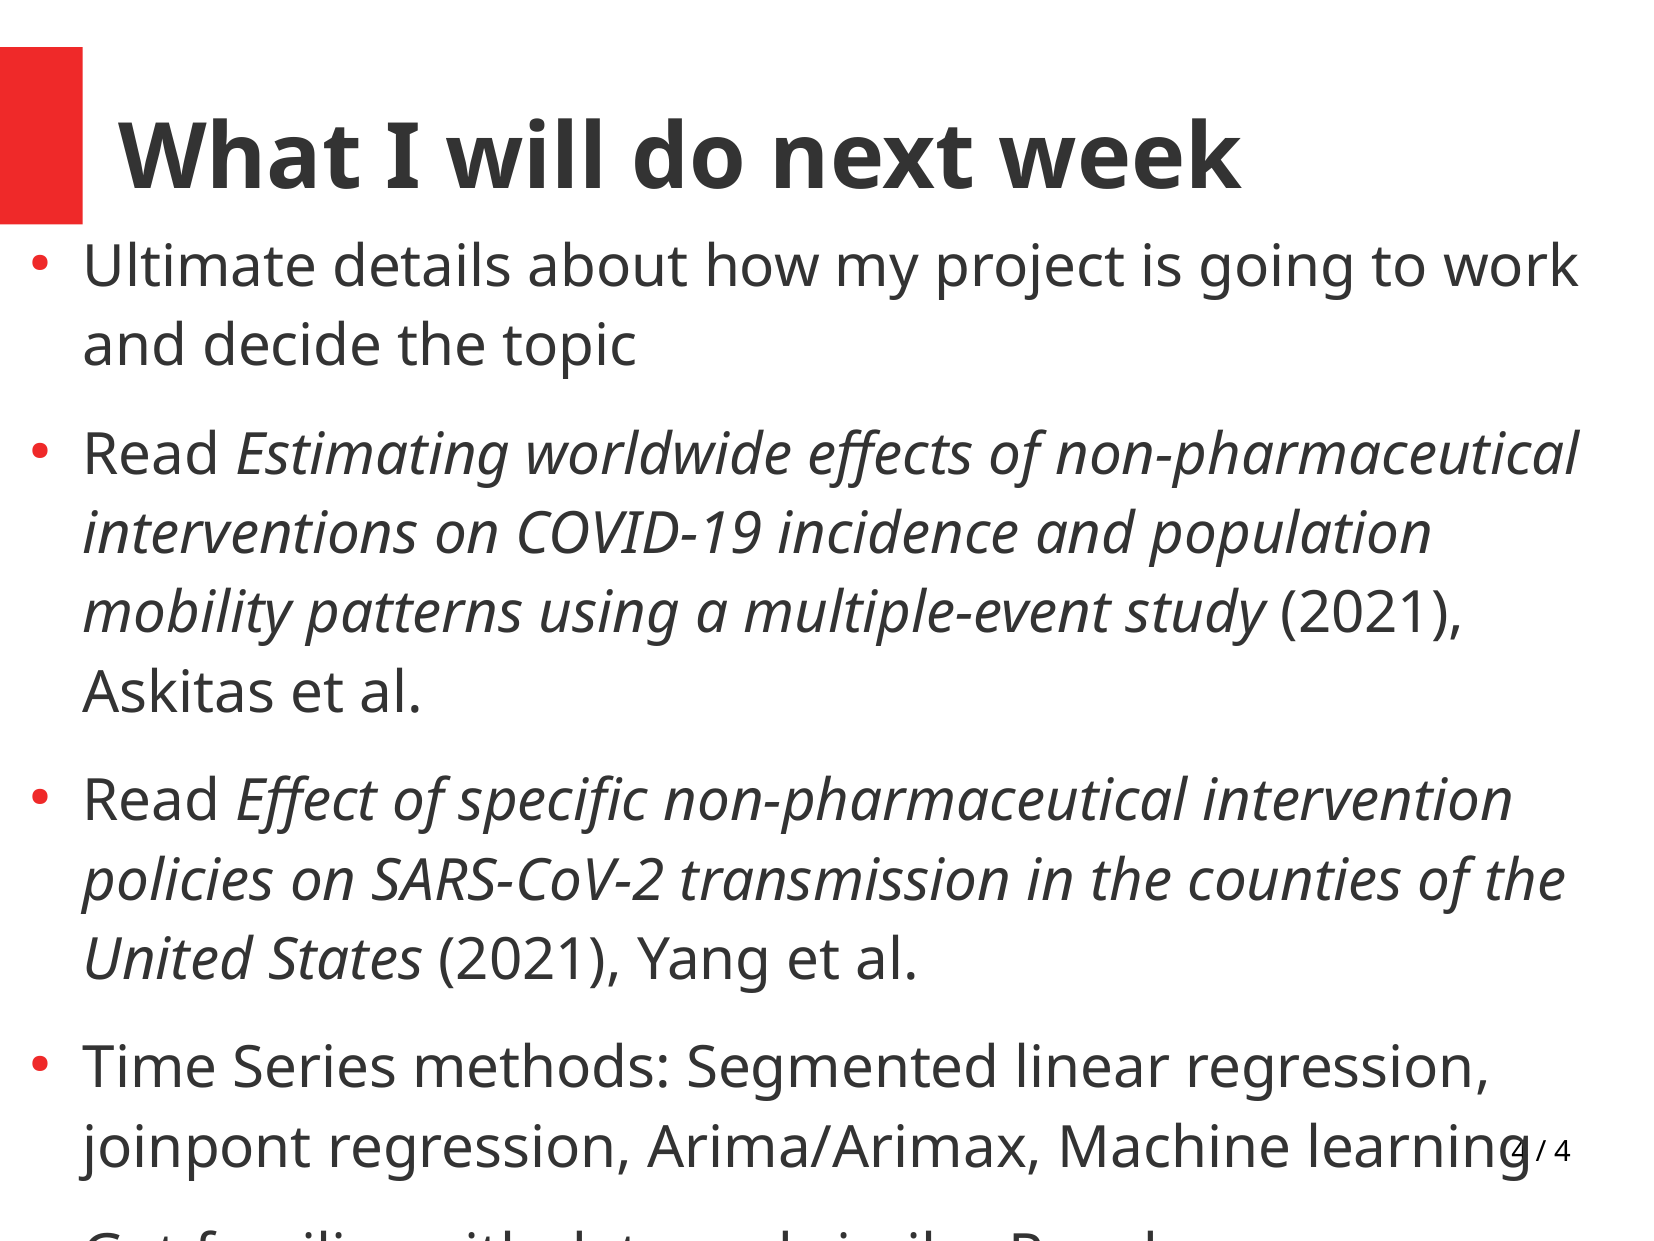

# What I will do next week
Ultimate details about how my project is going to work and decide the topic
Read Estimating worldwide effects of non‐pharmaceutical interventions on COVID‐19 incidence and population mobility patterns using a multiple‐event study (2021), Askitas et al.
Read Effect of specific non-pharmaceutical intervention policies on SARS-CoV-2 transmission in the counties of the United States (2021), Yang et al.
Time Series methods: Segmented linear regression, joinpont regression, Arima/Arimax, Machine learning
Get familiar with data and similar R code
4